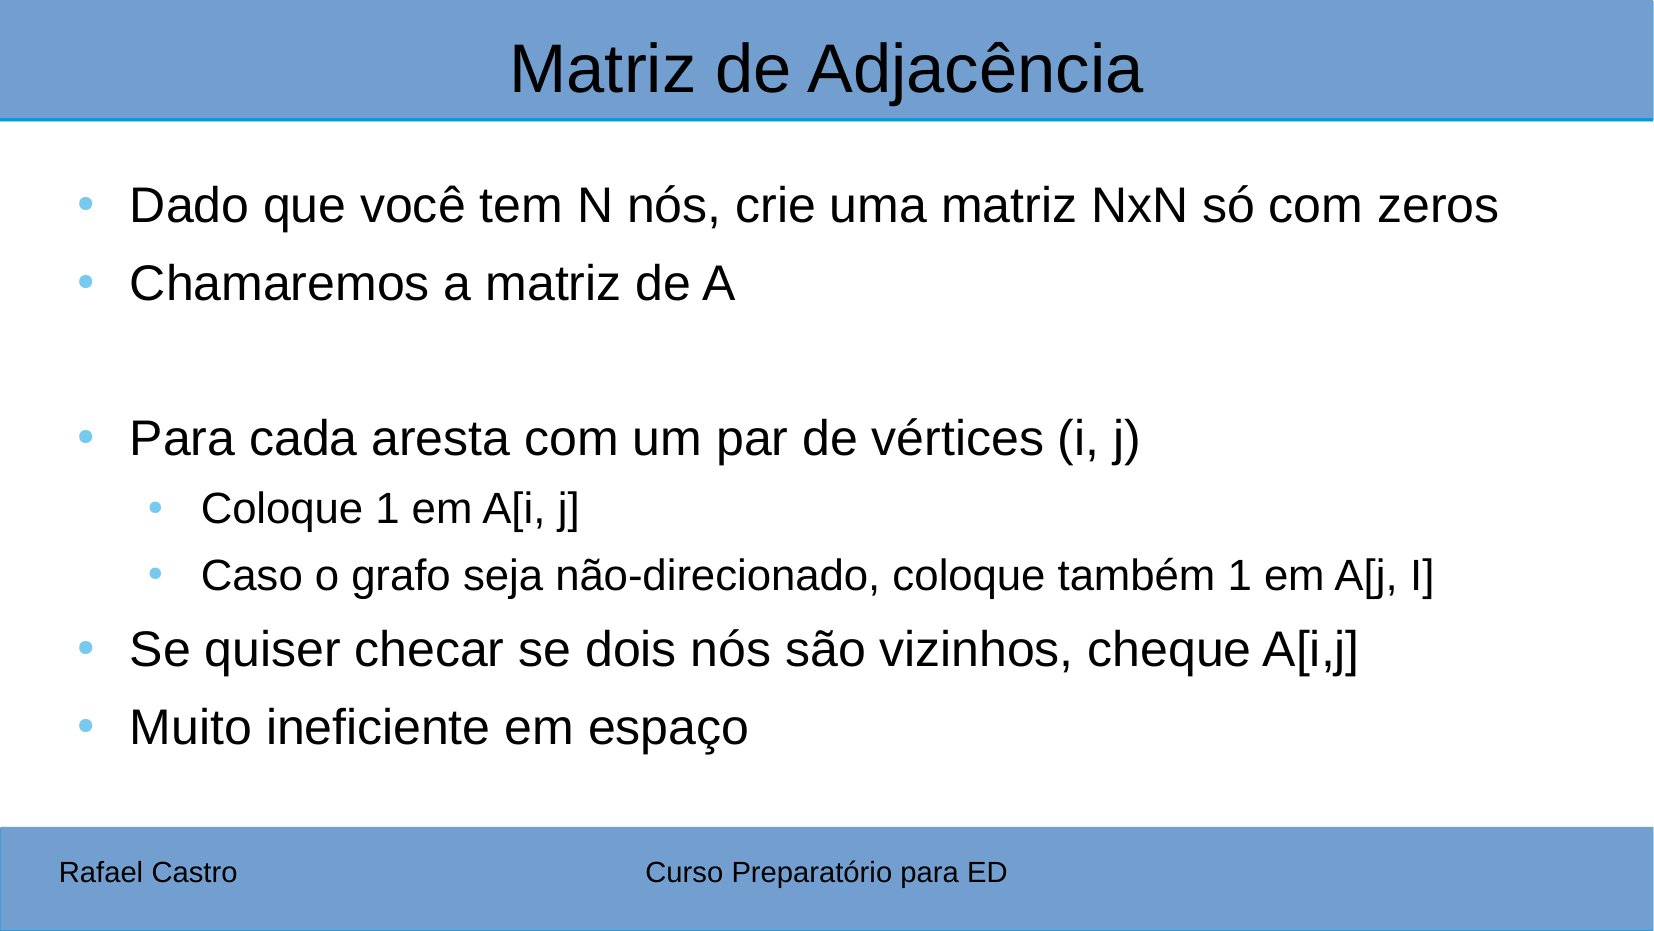

# Matriz de Adjacência
Dado que você tem N nós, crie uma matriz NxN só com zeros
Chamaremos a matriz de A
Para cada aresta com um par de vértices (i, j)
Coloque 1 em A[i, j]
Caso o grafo seja não-direcionado, coloque também 1 em A[j, I]
Se quiser checar se dois nós são vizinhos, cheque A[i,j]
Muito ineficiente em espaço
Curso Preparatório para ED